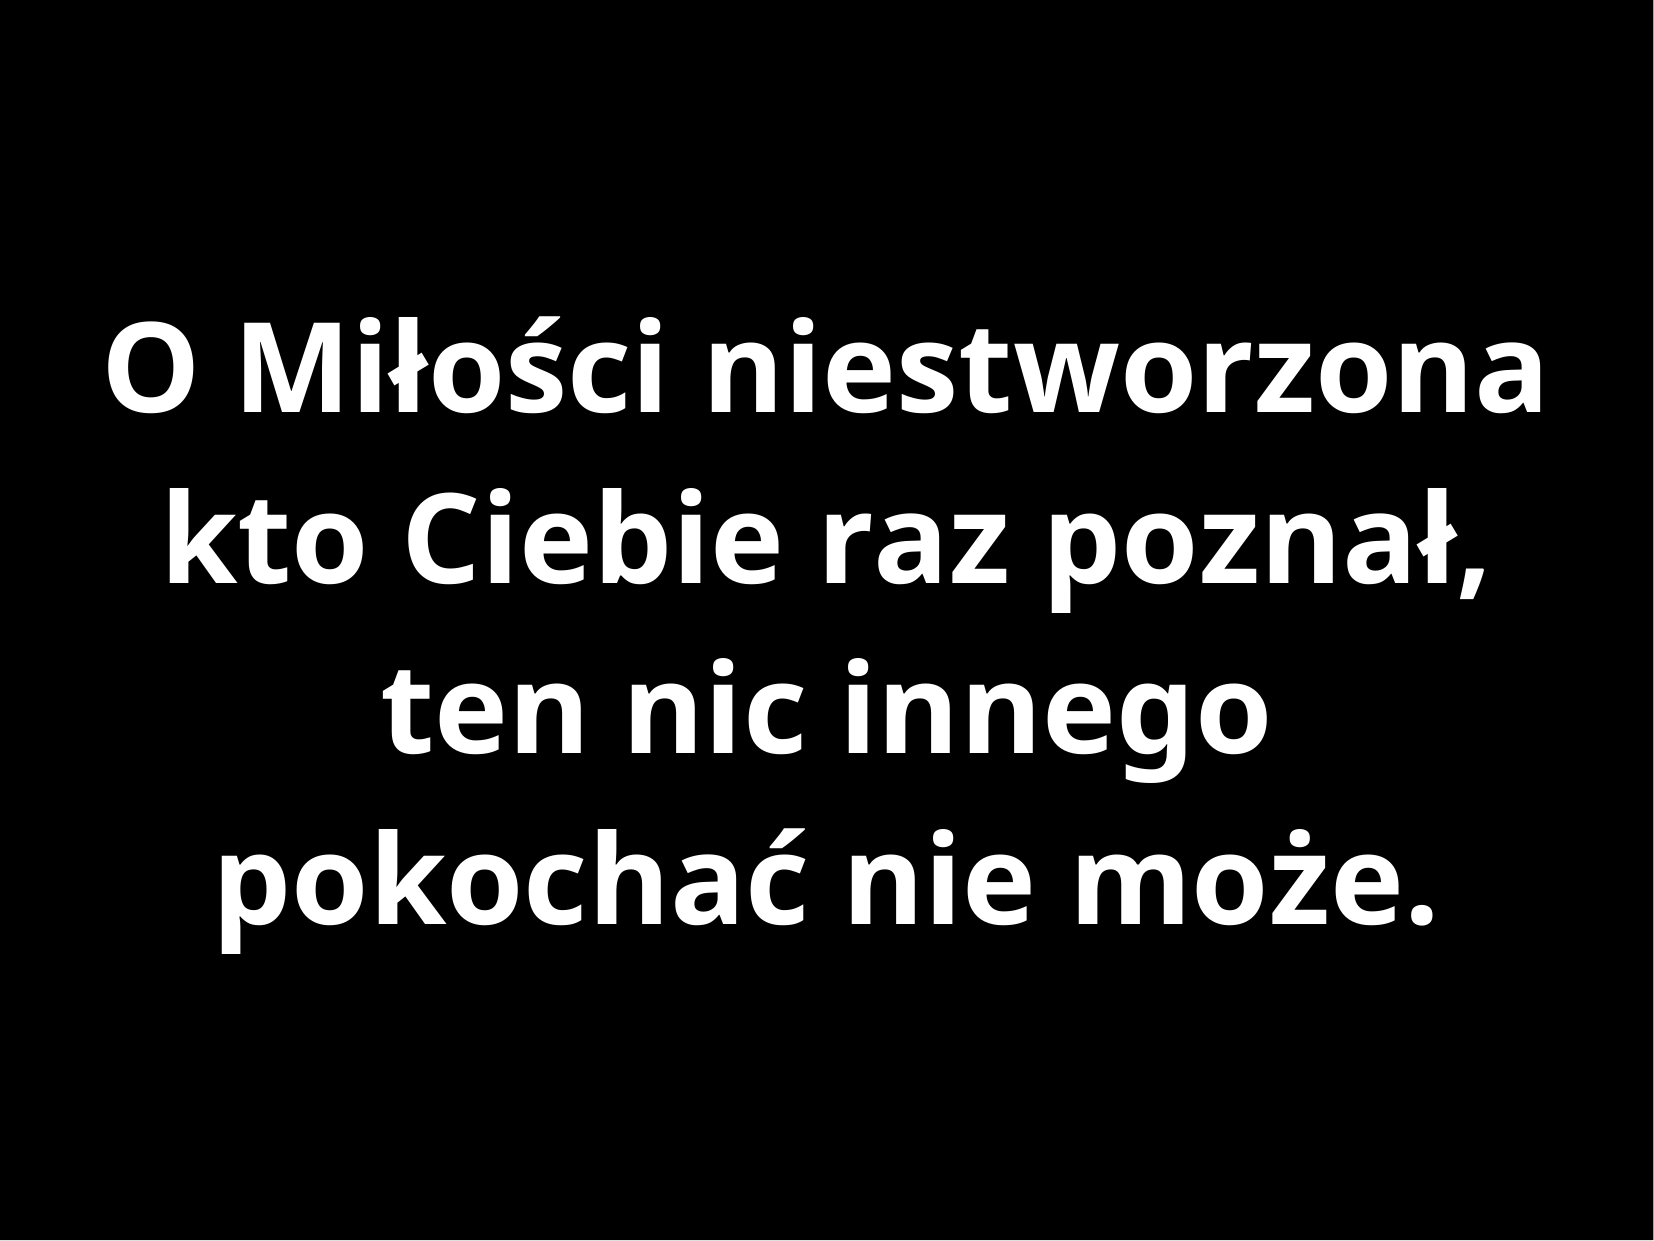

# O Miłości niestworzona kto Ciebie raz poznał, ten nic innego pokochać nie może.